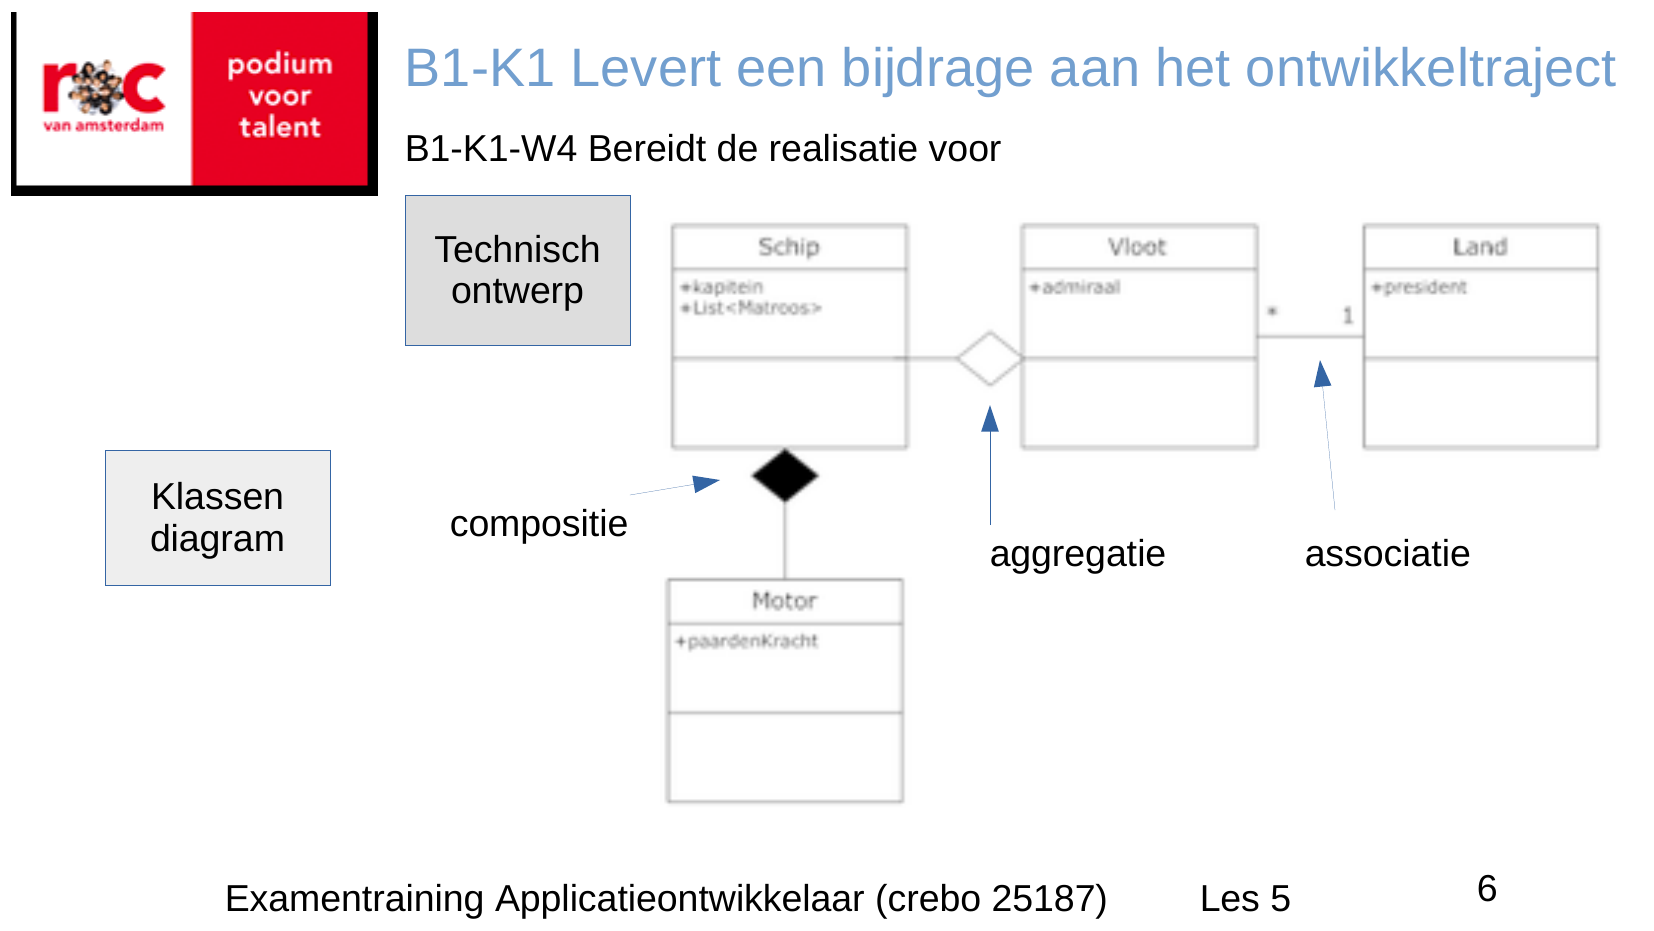

B1-K1 Levert een bijdrage aan het ontwikkeltraject
B1-K1-W4 Bereidt de realisatie voor
Technisch
ontwerp
Klassen
diagram
compositie
aggregatie
associatie
Examentraining Applicatieontwikkelaar (crebo 25187)
Les 5